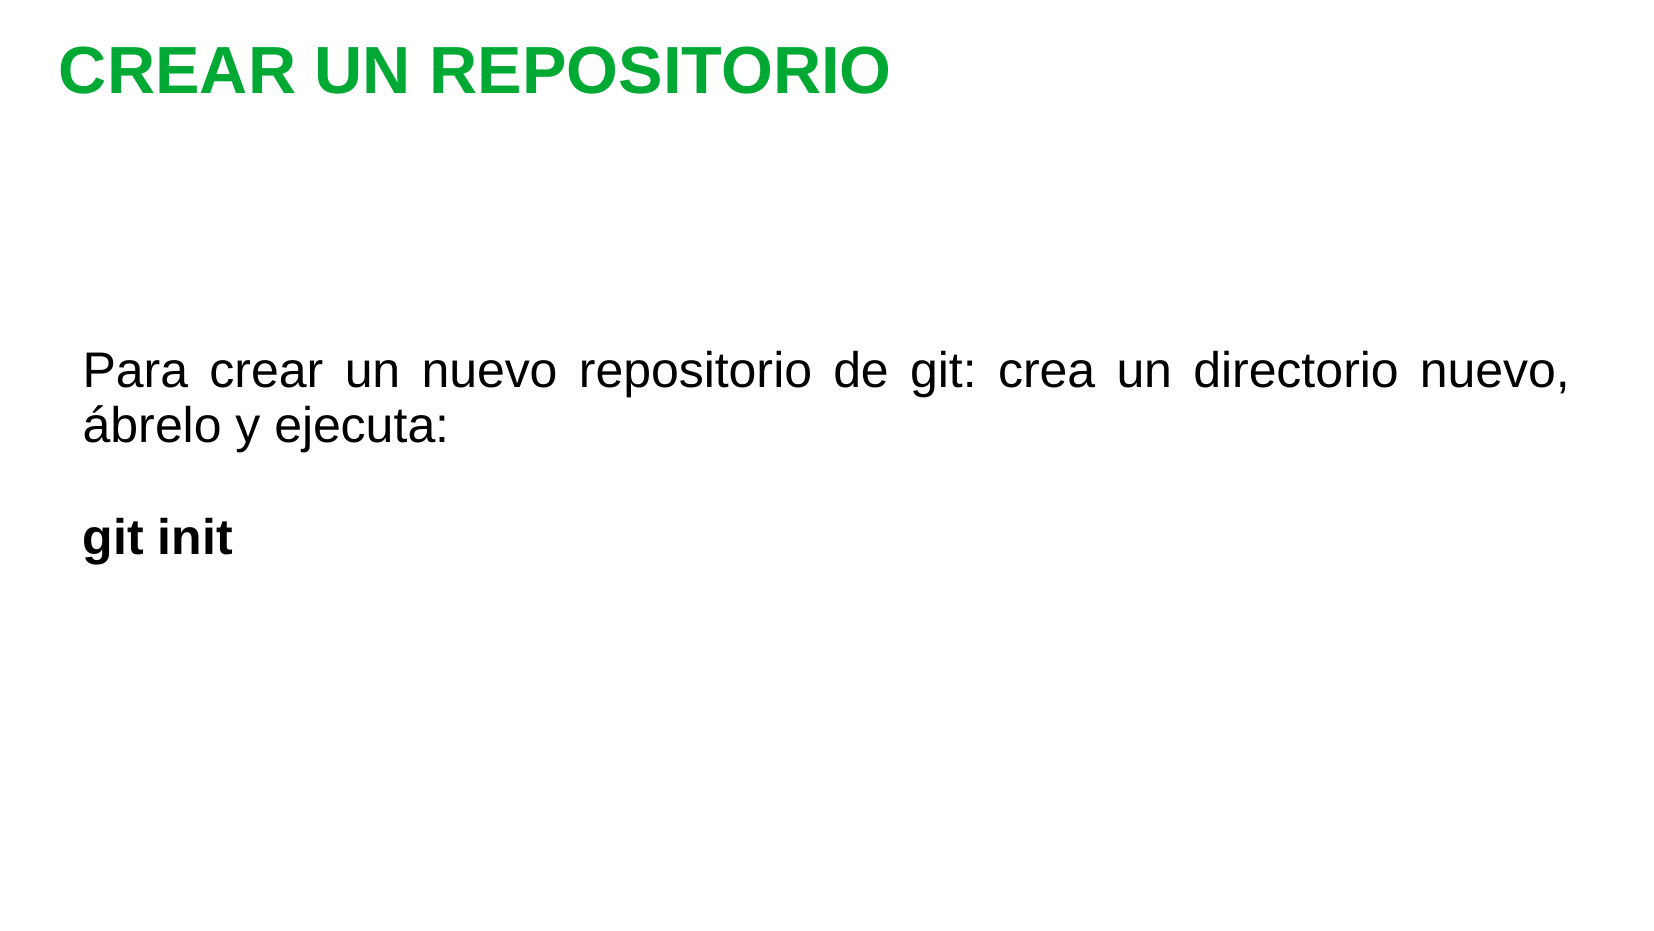

CREAR UN REPOSITORIO
# Para crear un nuevo repositorio de git: crea un directorio nuevo, ábrelo y ejecuta:
git init